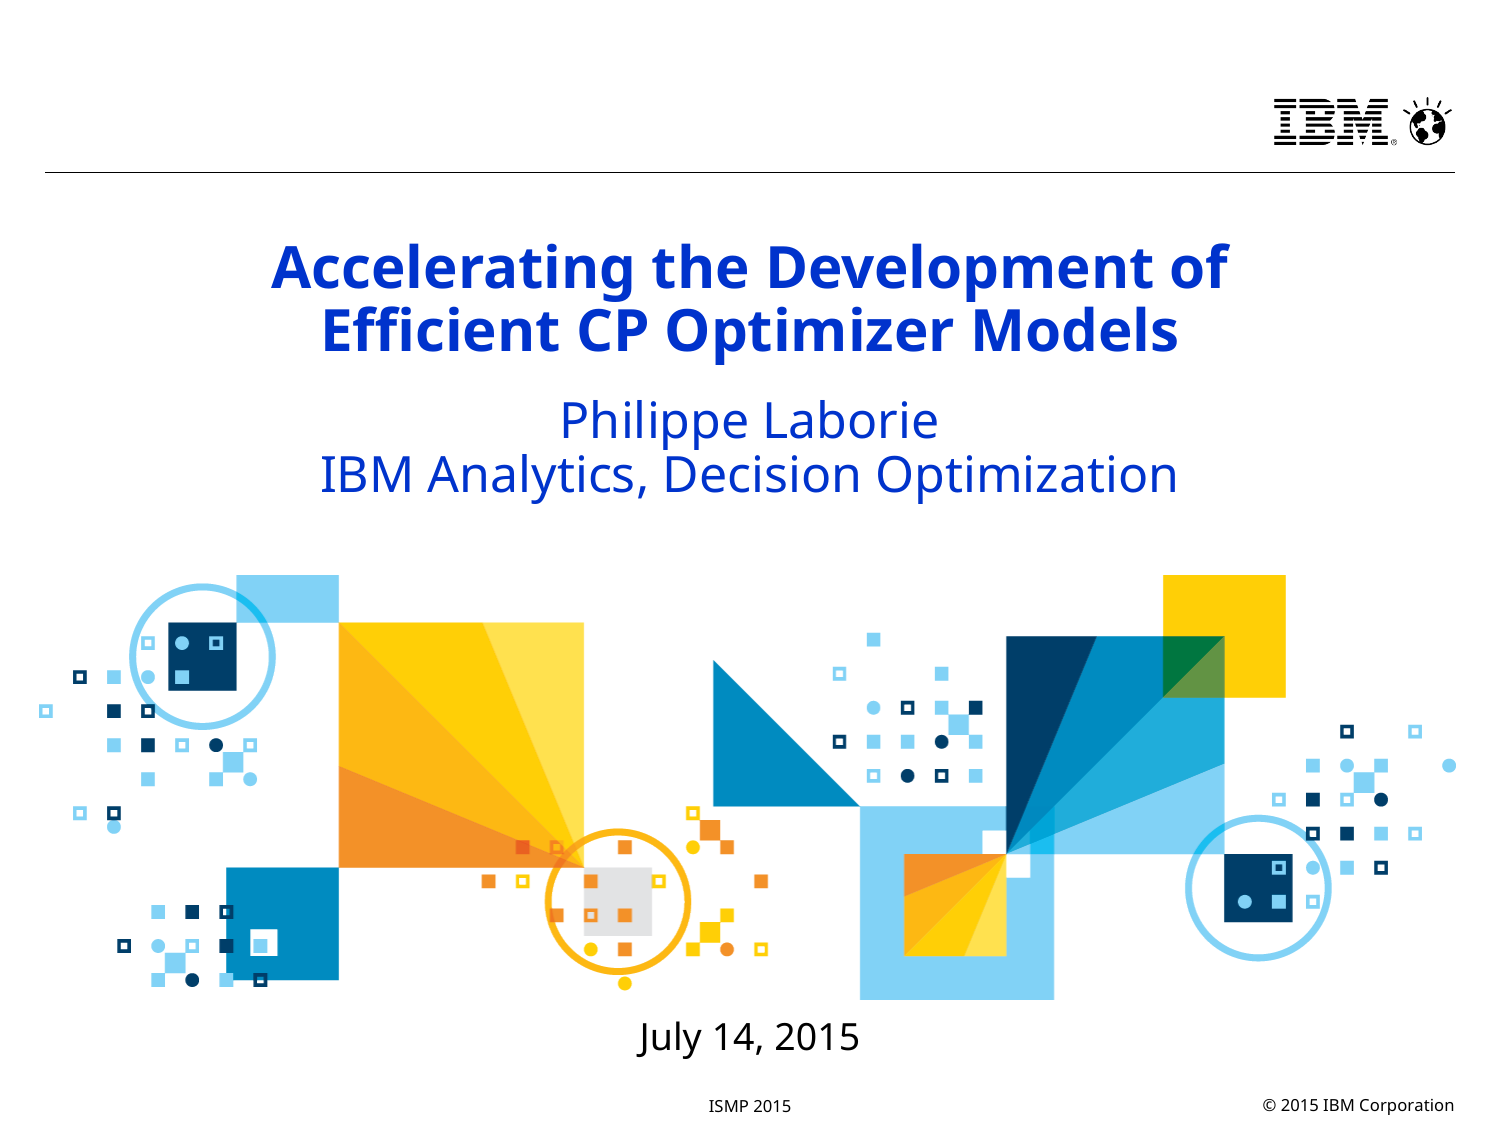

#
Accelerating the Development of
Efficient CP Optimizer Models
Philippe Laborie
IBM Analytics, Decision Optimization